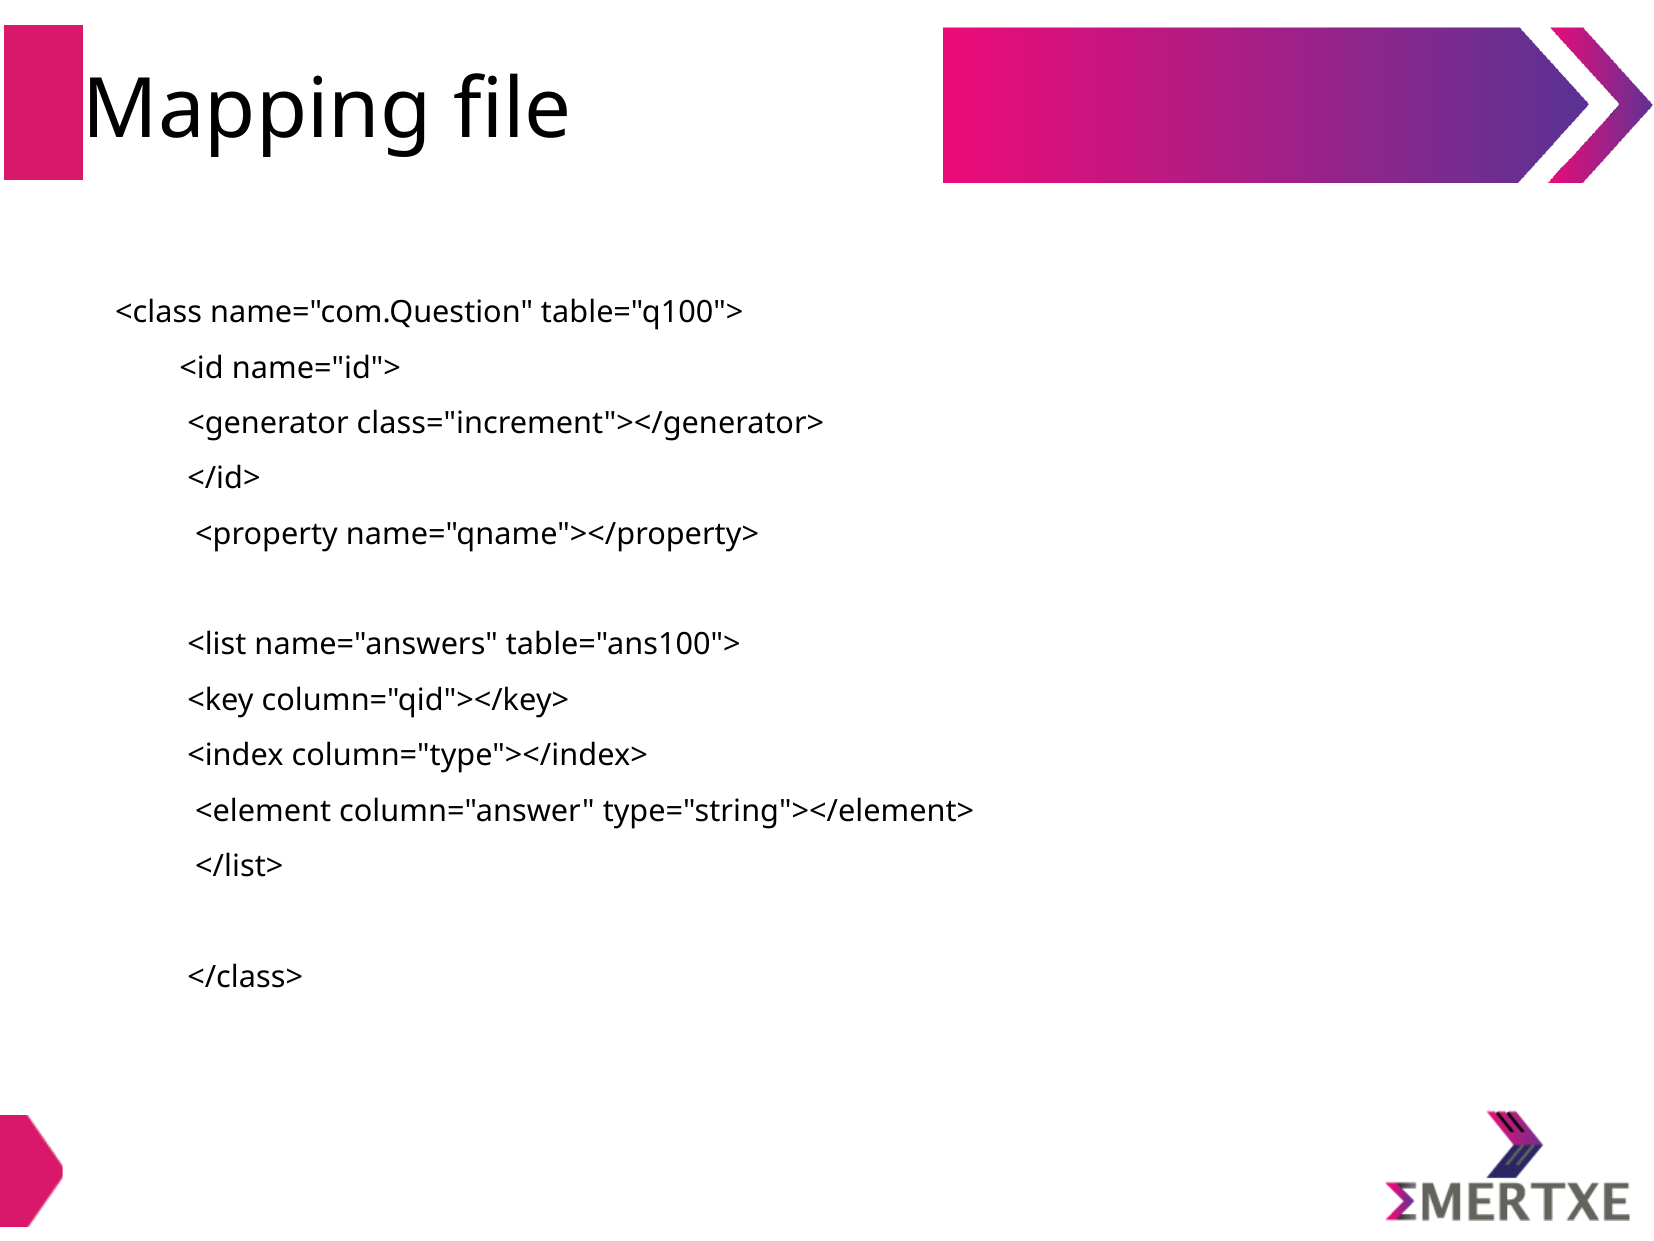

# Mapping file
<class name="com.Question" table="q100">
 <id name="id">
 <generator class="increment"></generator>
 </id>
 <property name="qname"></property>
 <list name="answers" table="ans100">
 <key column="qid"></key>
 <index column="type"></index>
 <element column="answer" type="string"></element>
 </list>
 </class>